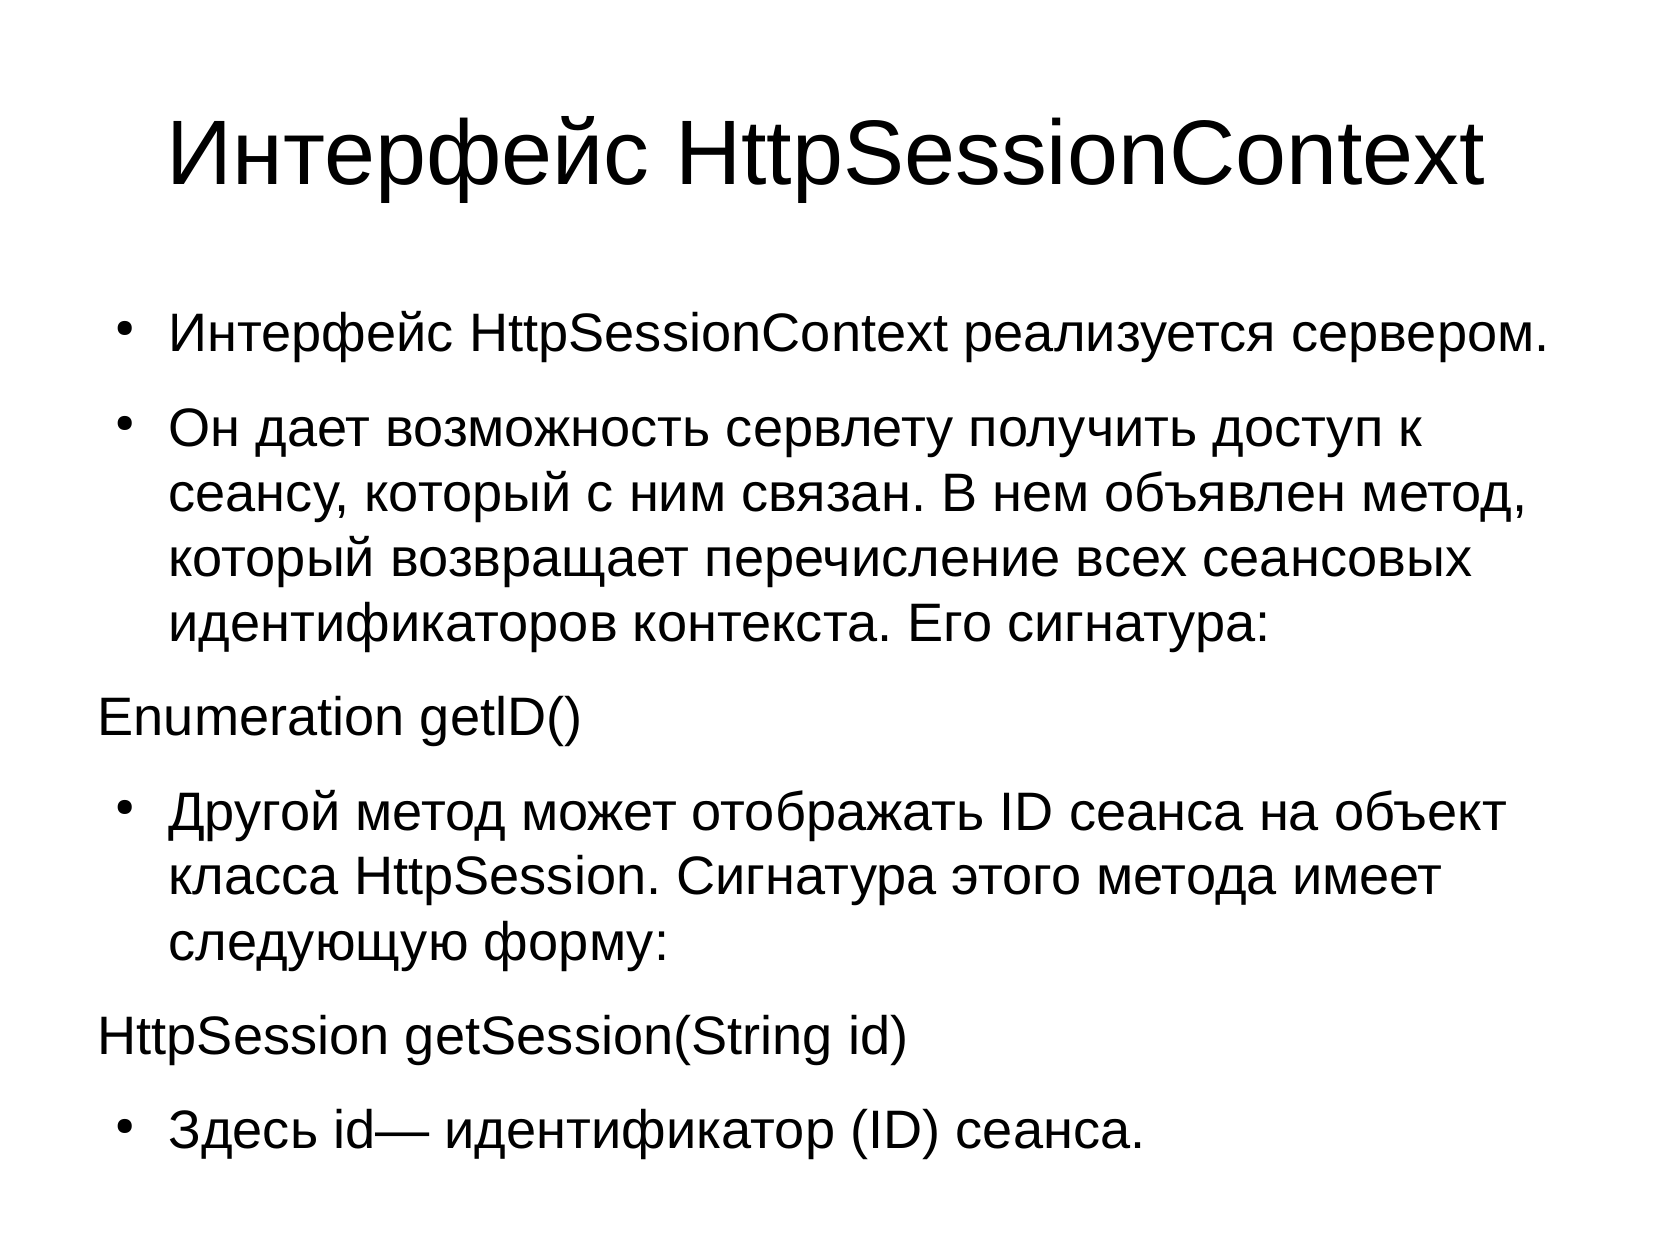

# Интерфейс HttpSessionContext
Интерфейс HttpSessionContext реализуется сервером.
Он дает возможность сервлету получить доступ к сеансу, который с ним связан. В нем объявлен метод, который возвращает перечисление всех сеансовых идентификаторов контекста. Его сигнатура:
Enumeration getlD()
Другой метод может отображать ID сеанса на объект класса HttpSession. Сигнатура этого метода имеет следующую форму:
HttpSession getSession(String id)
Здесь id— идентификатор (ID) сеанса.